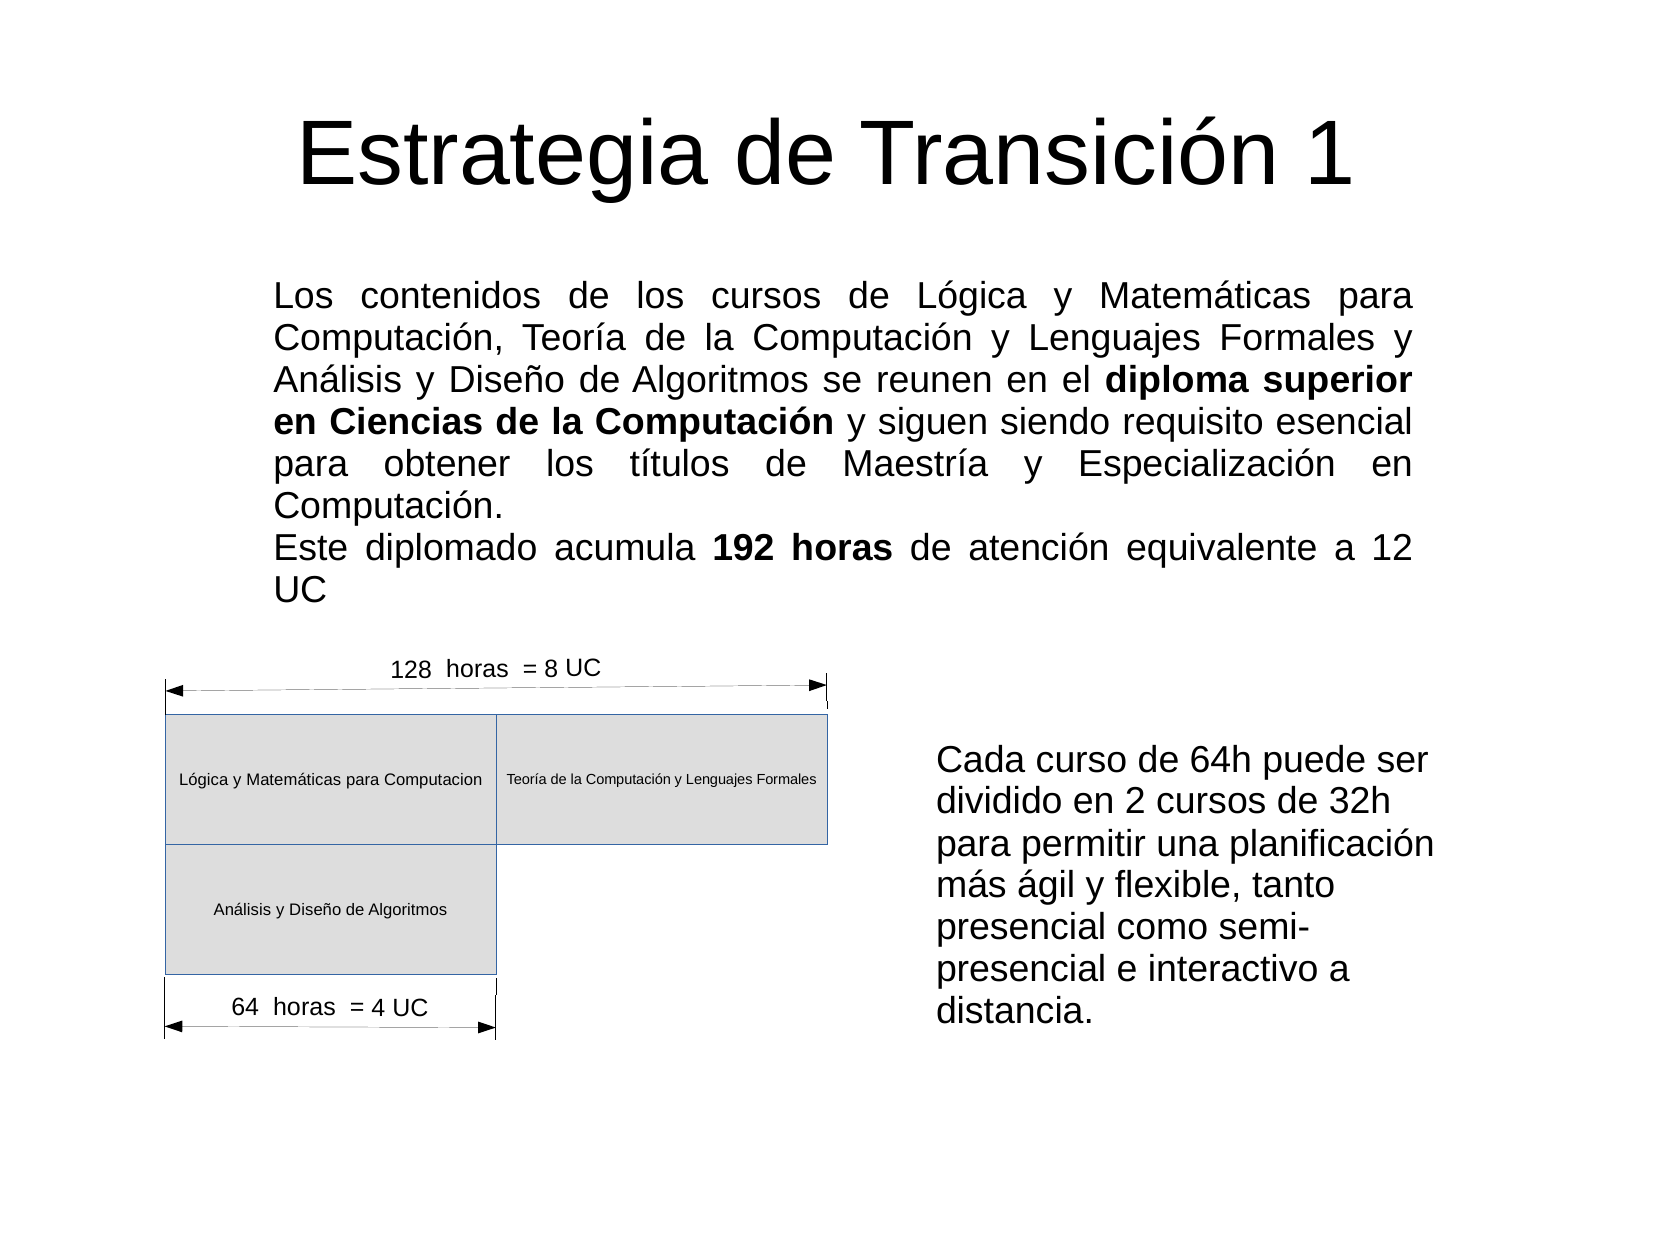

# Estrategia de Transición 1
Los contenidos de los cursos de Lógica y Matemáticas para Computación, Teoría de la Computación y Lenguajes Formales y Análisis y Diseño de Algoritmos se reunen en el diploma superior en Ciencias de la Computación y siguen siendo requisito esencial para obtener los títulos de Maestría y Especialización en Computación.
Este diplomado acumula 192 horas de atención equivalente a 12 UC
Lógica y Matemáticas para Computacion
Teoría de la Computación y Lenguajes Formales
Cada curso de 64h puede ser dividido en 2 cursos de 32h para permitir una planificación más ágil y flexible, tanto presencial como semi-presencial e interactivo a distancia.
Análisis y Diseño de Algoritmos